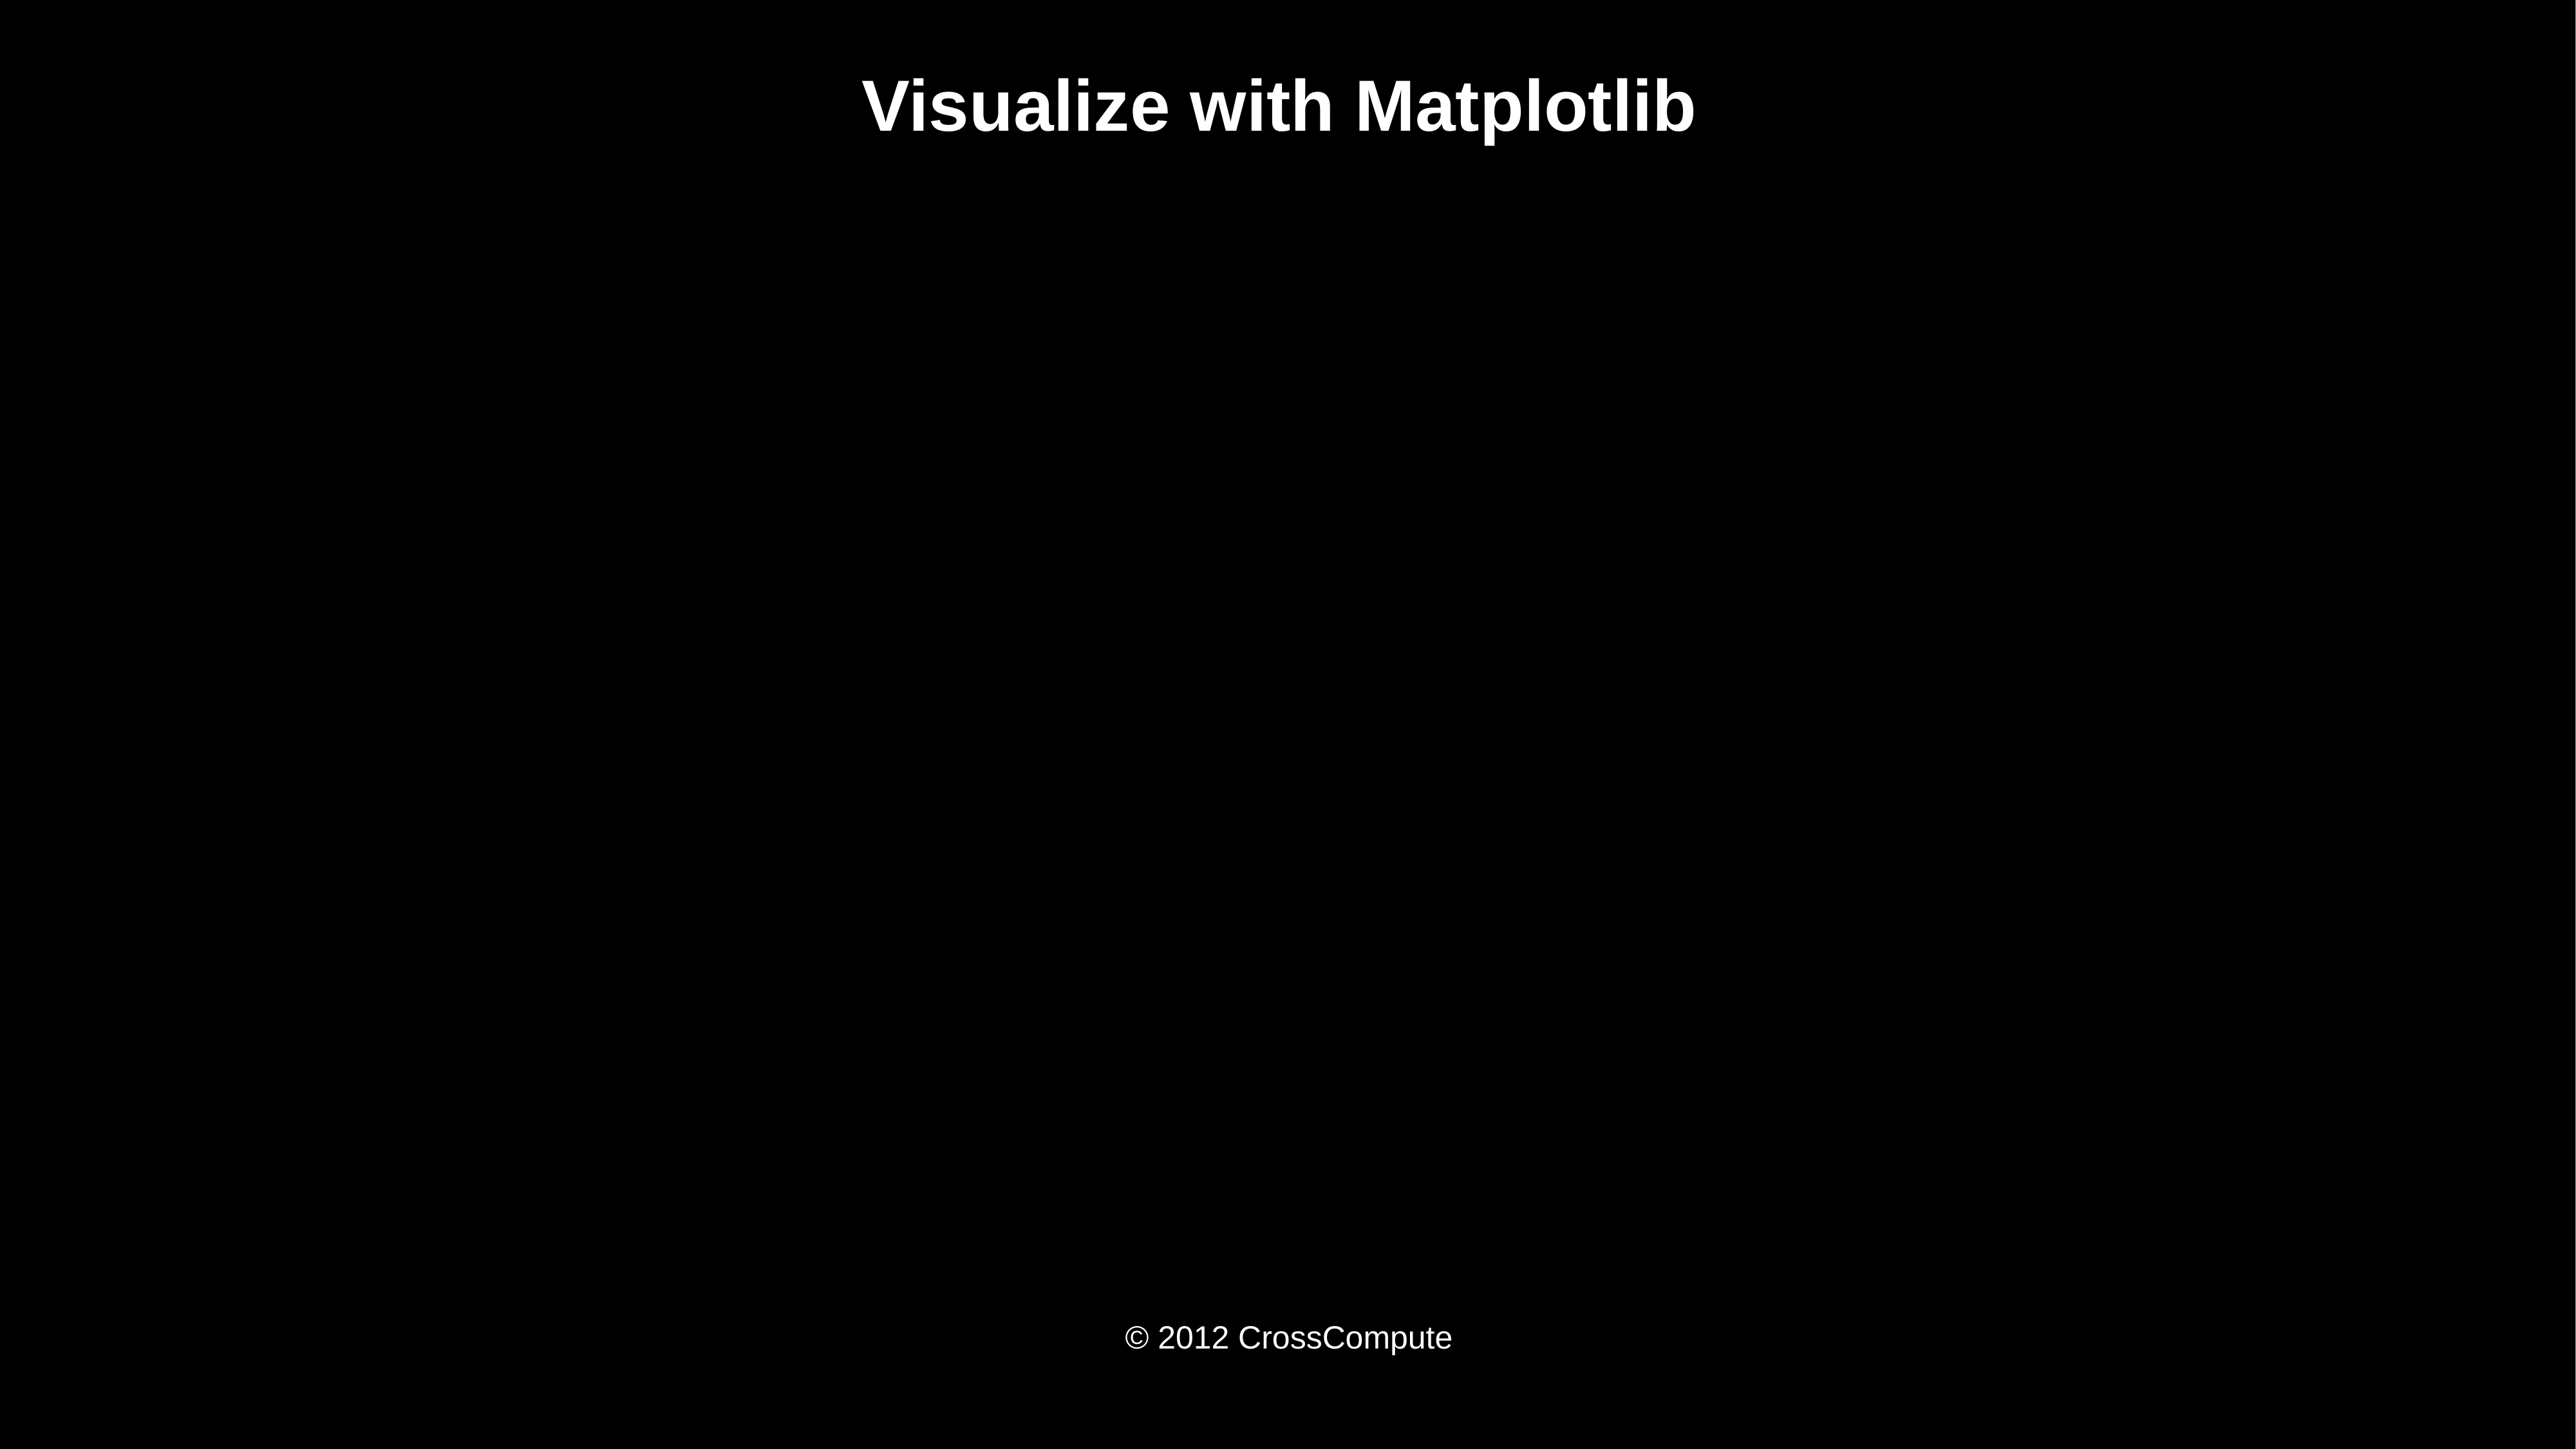

# Visualize with Matplotlib
© 2012 CrossCompute